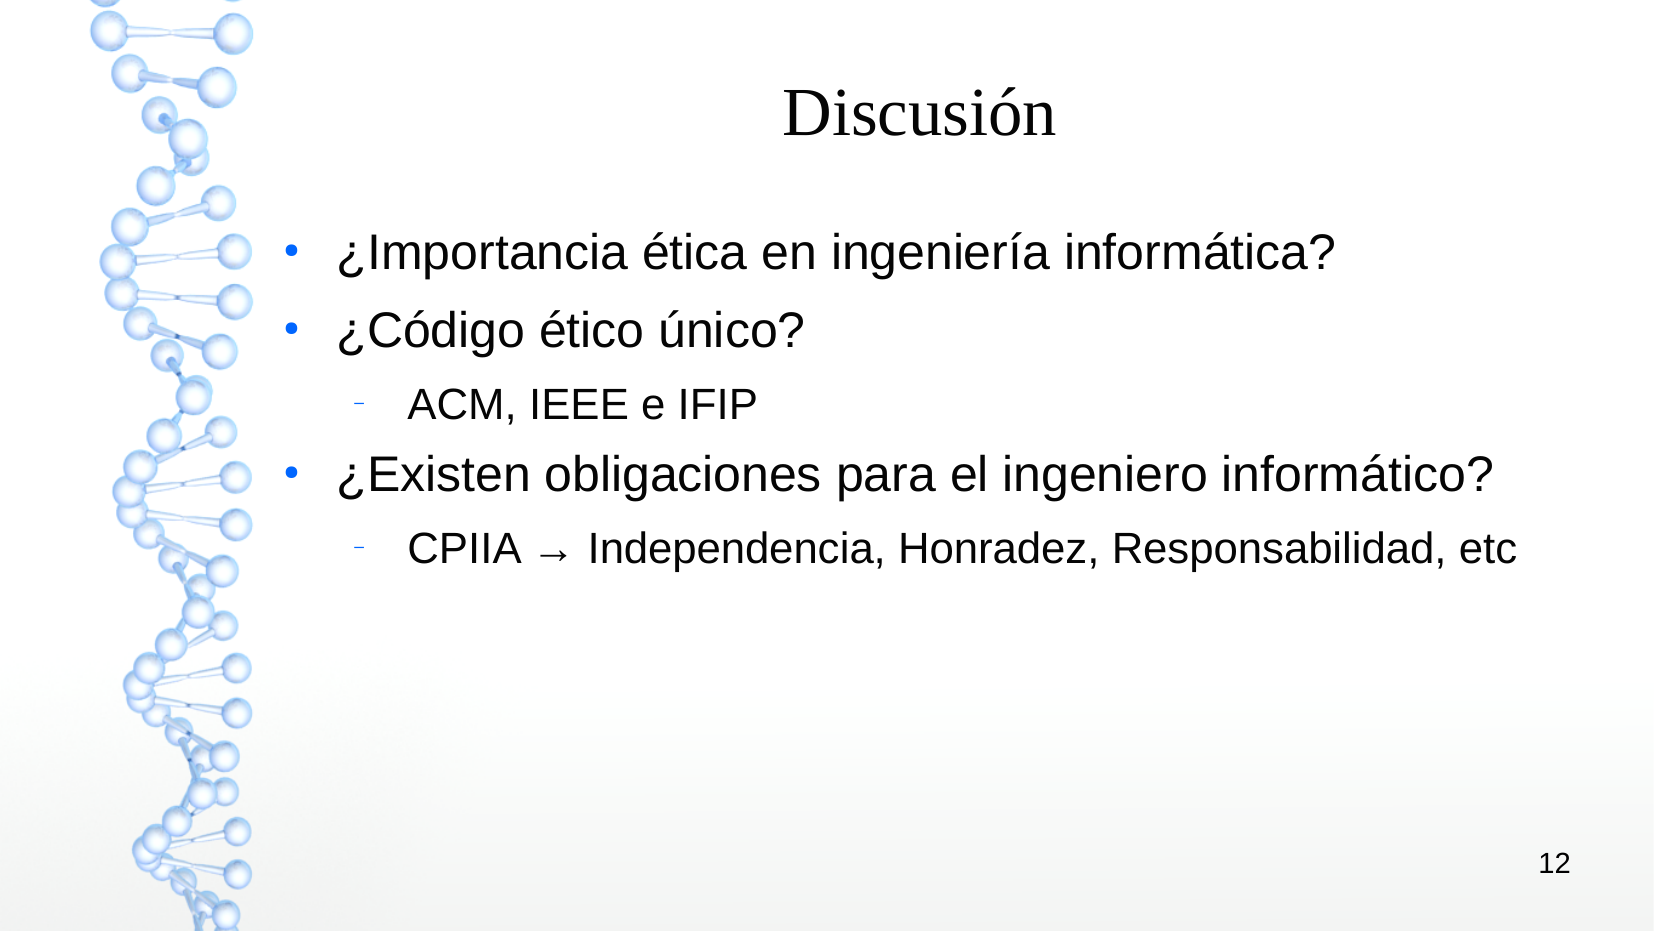

# Discusión
¿Importancia ética en ingeniería informática?
¿Código ético único?
ACM, IEEE e IFIP
¿Existen obligaciones para el ingeniero informático?
CPIIA → Independencia, Honradez, Responsabilidad, etc
12